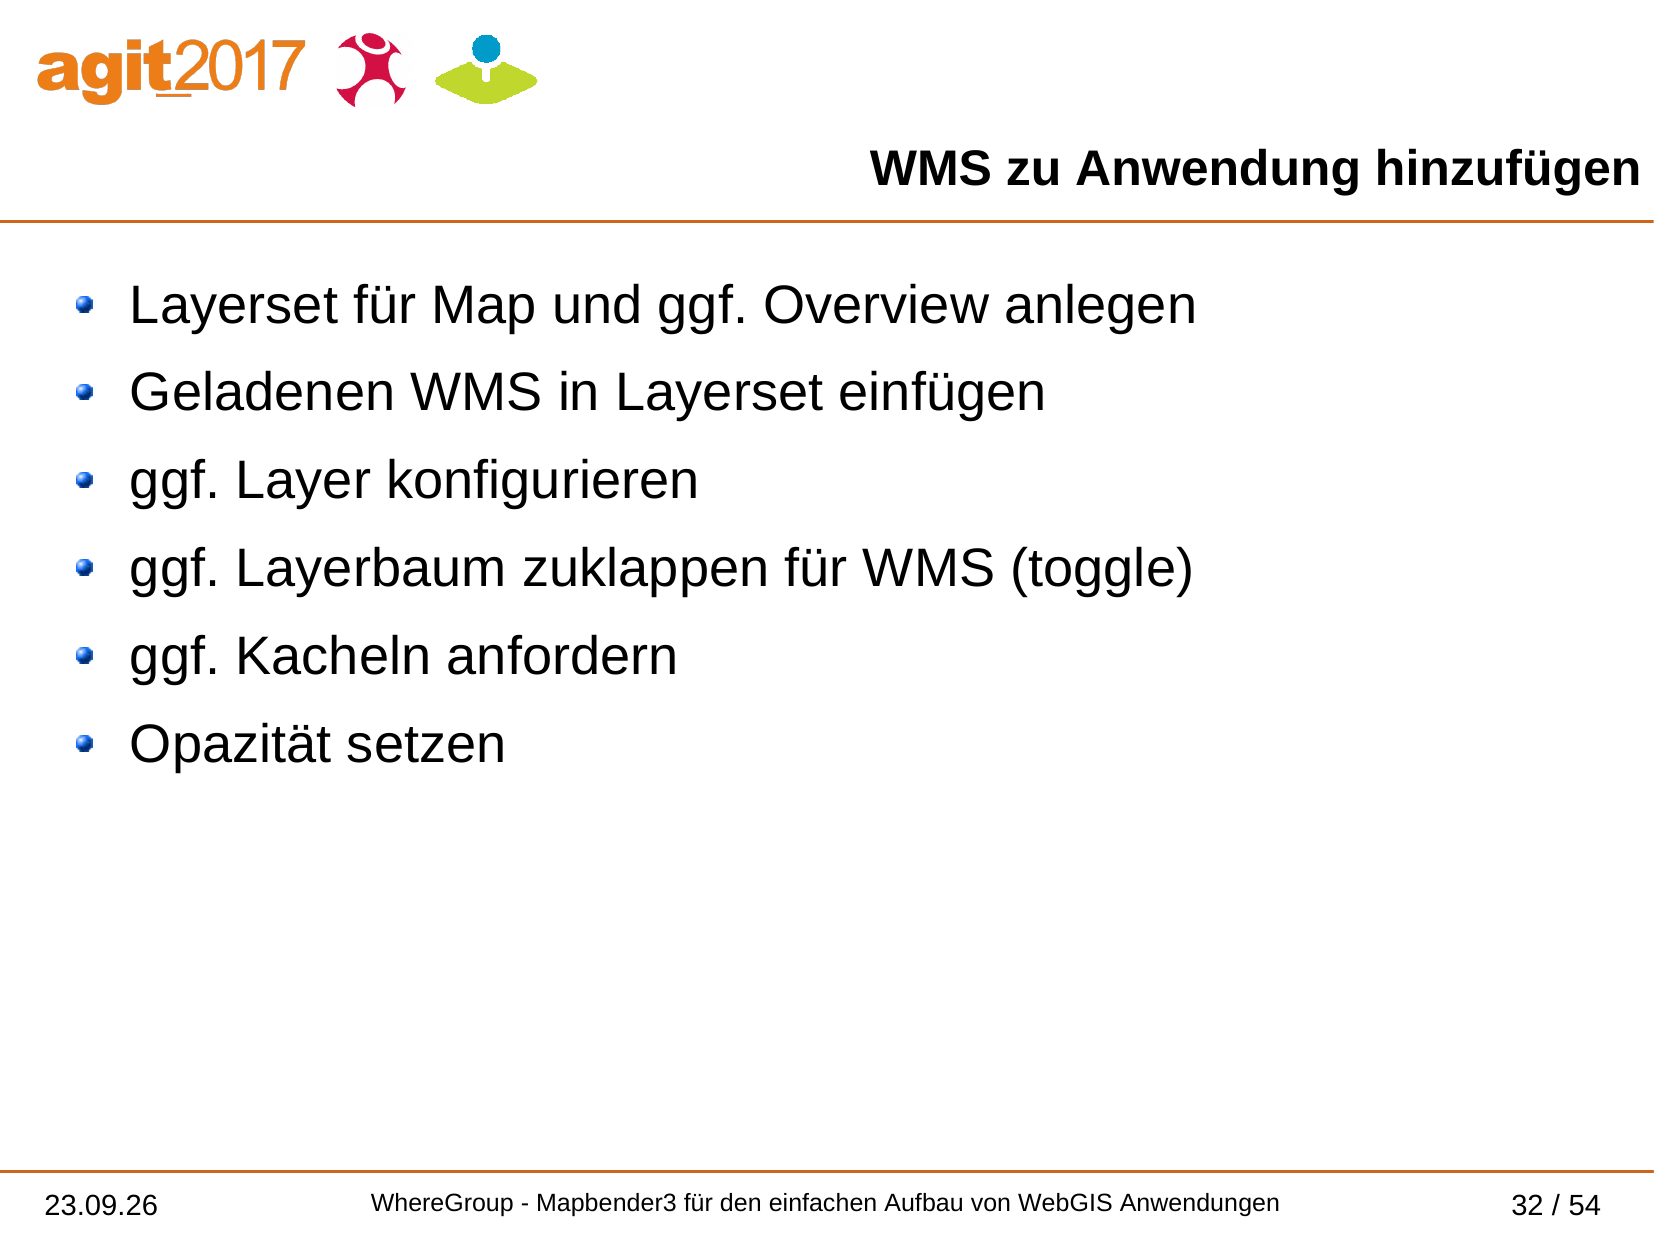

# WMS zu Anwendung hinzufügen
Layerset für Map und ggf. Overview anlegen
Geladenen WMS in Layerset einfügen
ggf. Layer konfigurieren
ggf. Layerbaum zuklappen für WMS (toggle)
ggf. Kacheln anfordern
Opazität setzen